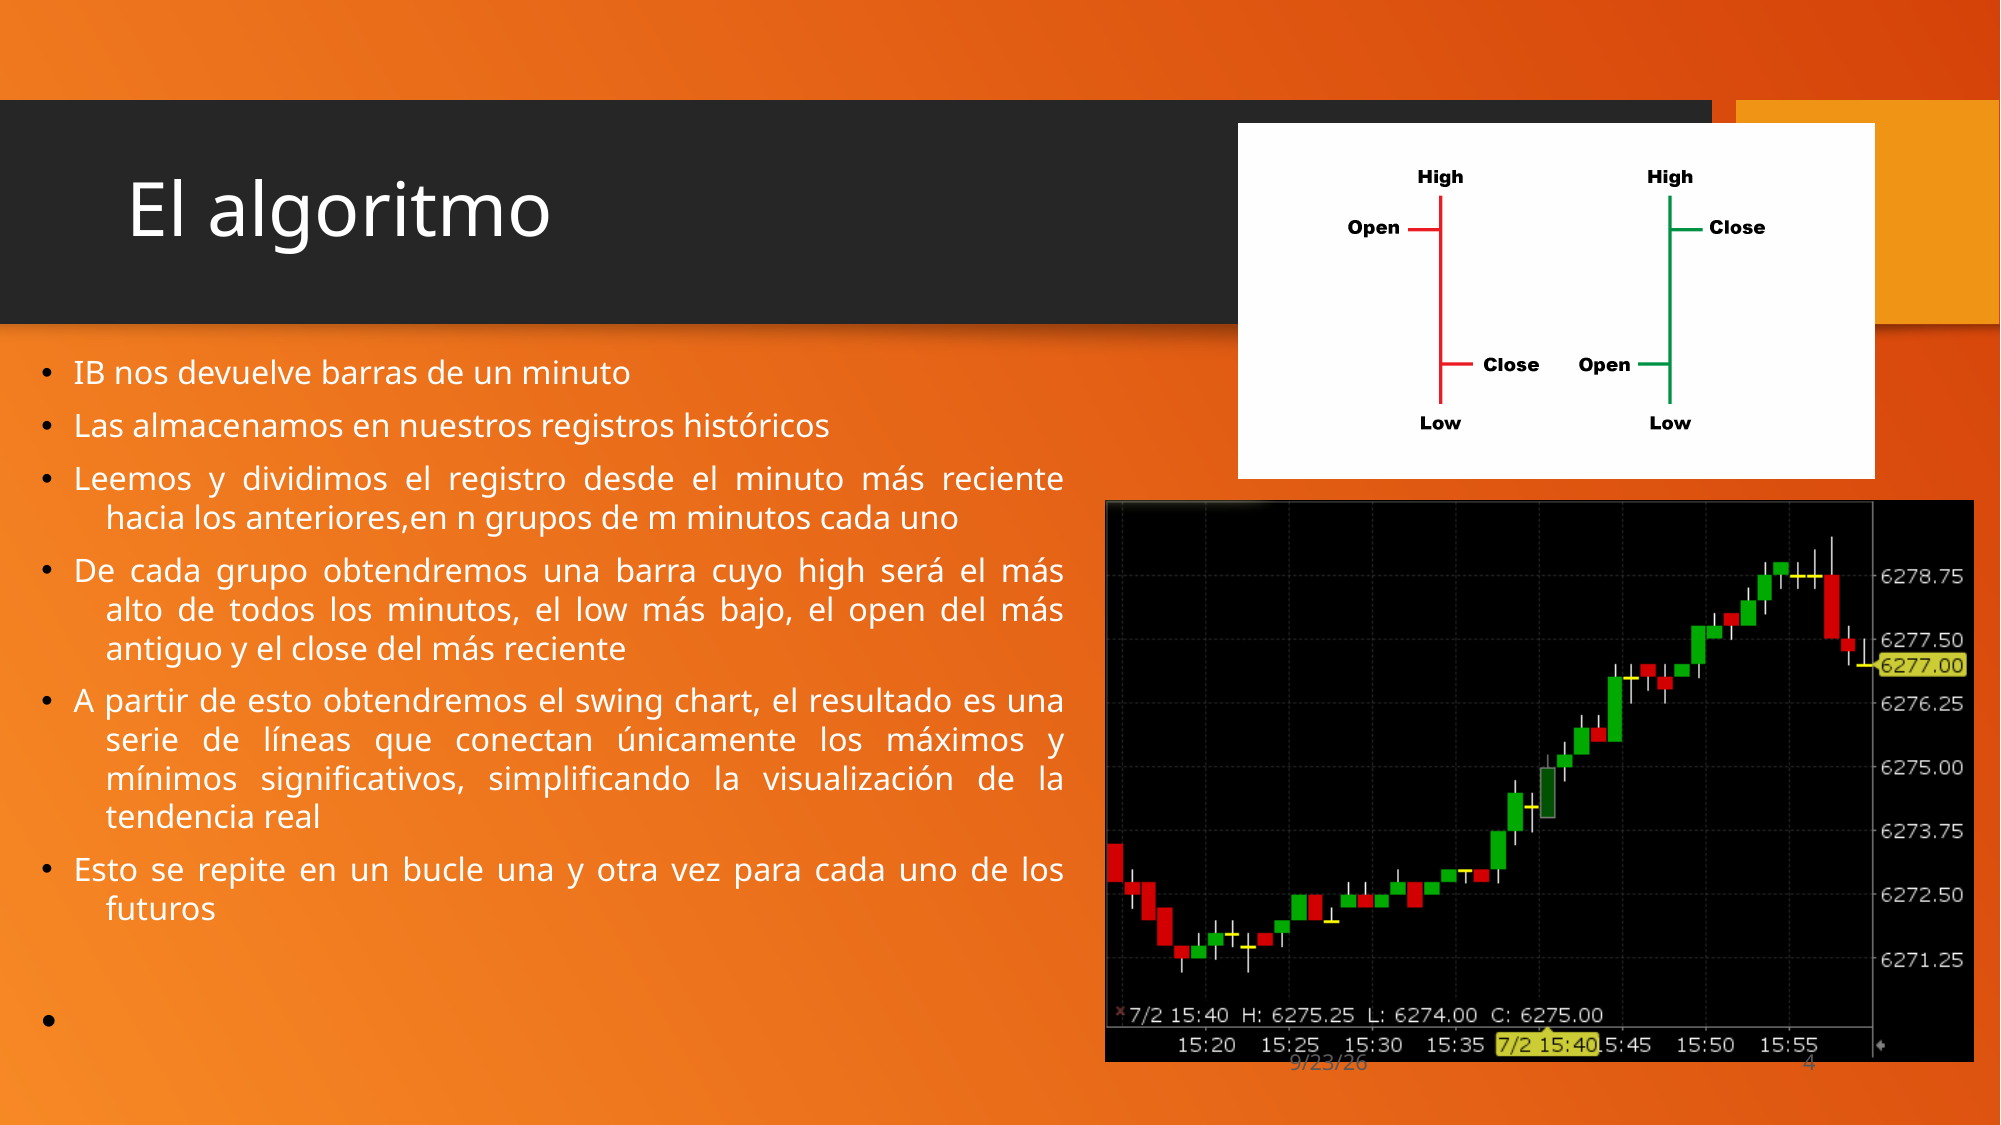

# El algoritmo
IB nos devuelve barras de un minuto
Las almacenamos en nuestros registros históricos
Leemos y dividimos el registro desde el minuto más reciente hacia los anteriores,en n grupos de m minutos cada uno
De cada grupo obtendremos una barra cuyo high será el más alto de todos los minutos, el low más bajo, el open del más antiguo y el close del más reciente
A partir de esto obtendremos el swing chart, el resultado es una serie de líneas que conectan únicamente los máximos y mínimos significativos, simplificando la visualización de la tendencia real
Esto se repite en un bucle una y otra vez para cada uno de los futuros